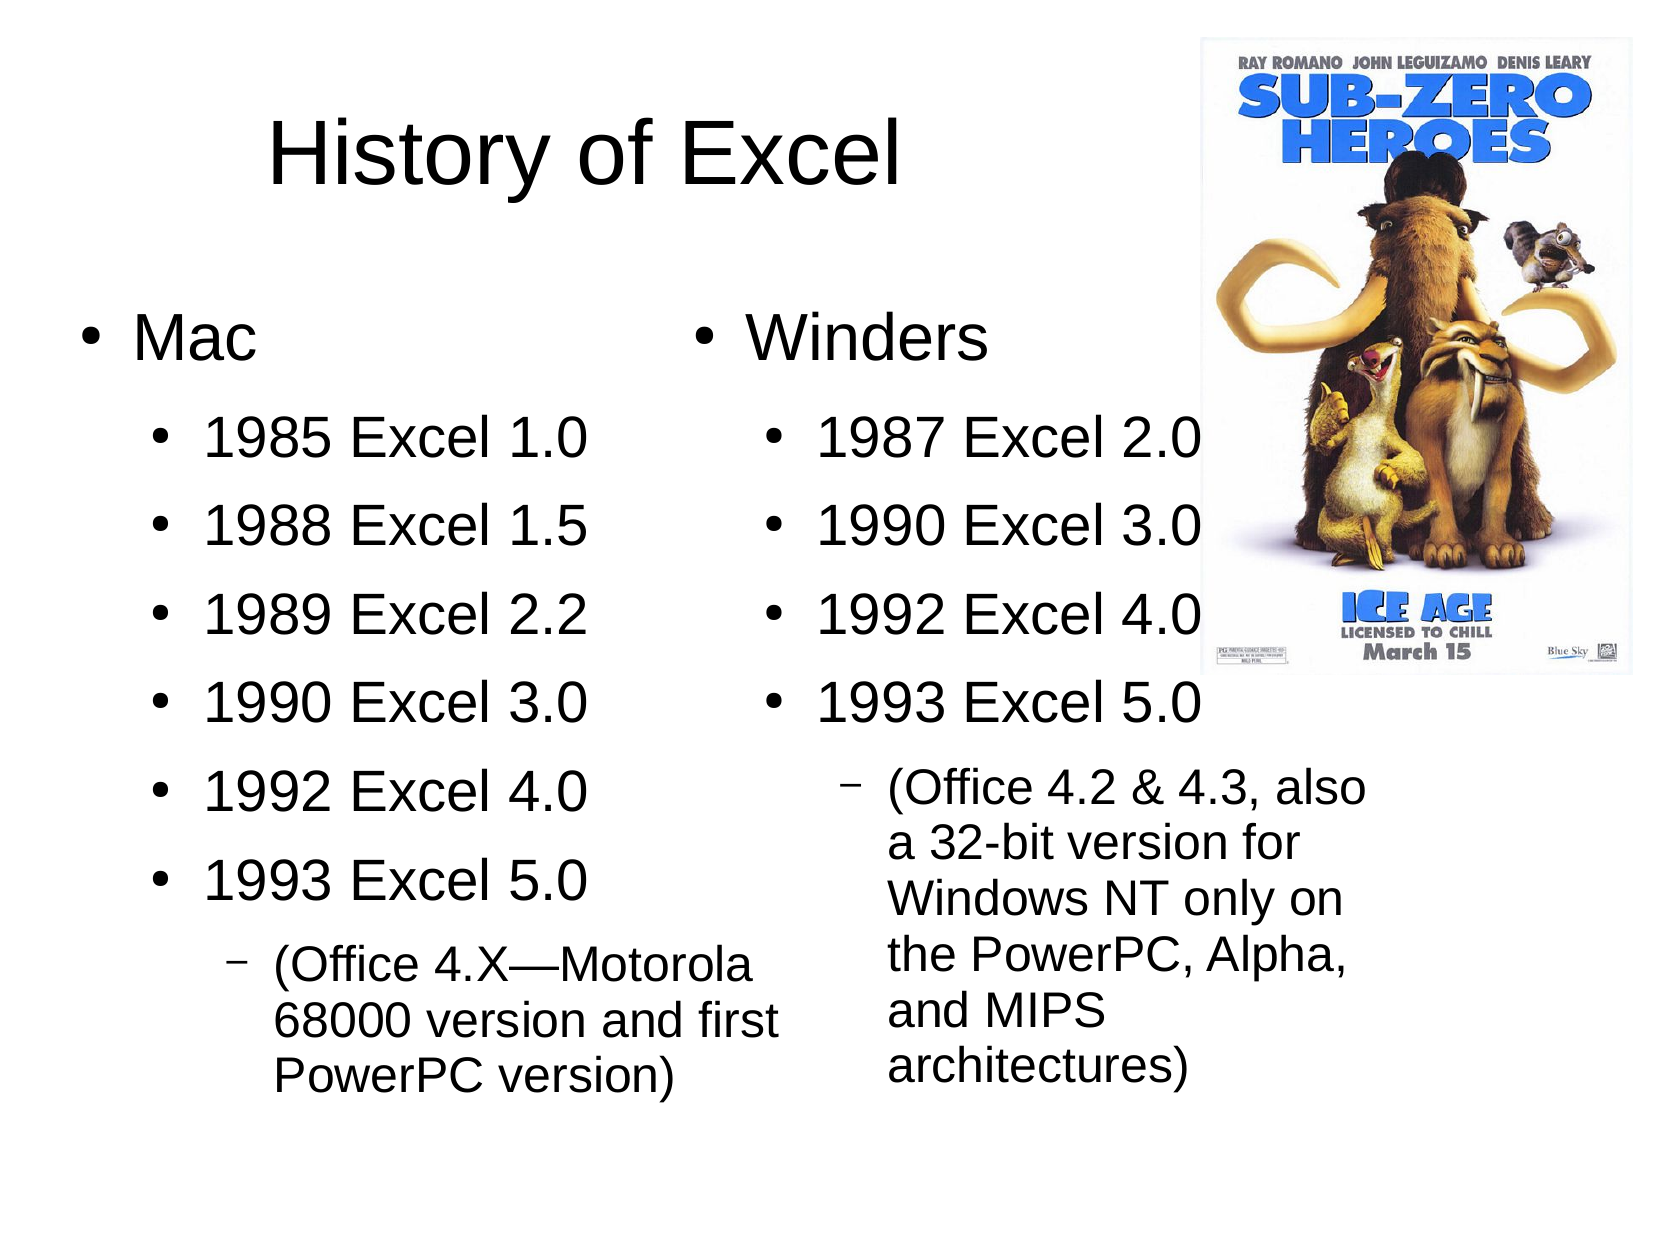

# History of Excel
Mac
1985 Excel 1.0
1988 Excel 1.5
1989 Excel 2.2
1990 Excel 3.0
1992 Excel 4.0
1993 Excel 5.0
(Office 4.X—Motorola 68000 version and first PowerPC version)
Winders
1987 Excel 2.0
1990 Excel 3.0
1992 Excel 4.0
1993 Excel 5.0
(Office 4.2 & 4.3, also a 32-bit version for Windows NT only on the PowerPC, Alpha, and MIPS architectures)